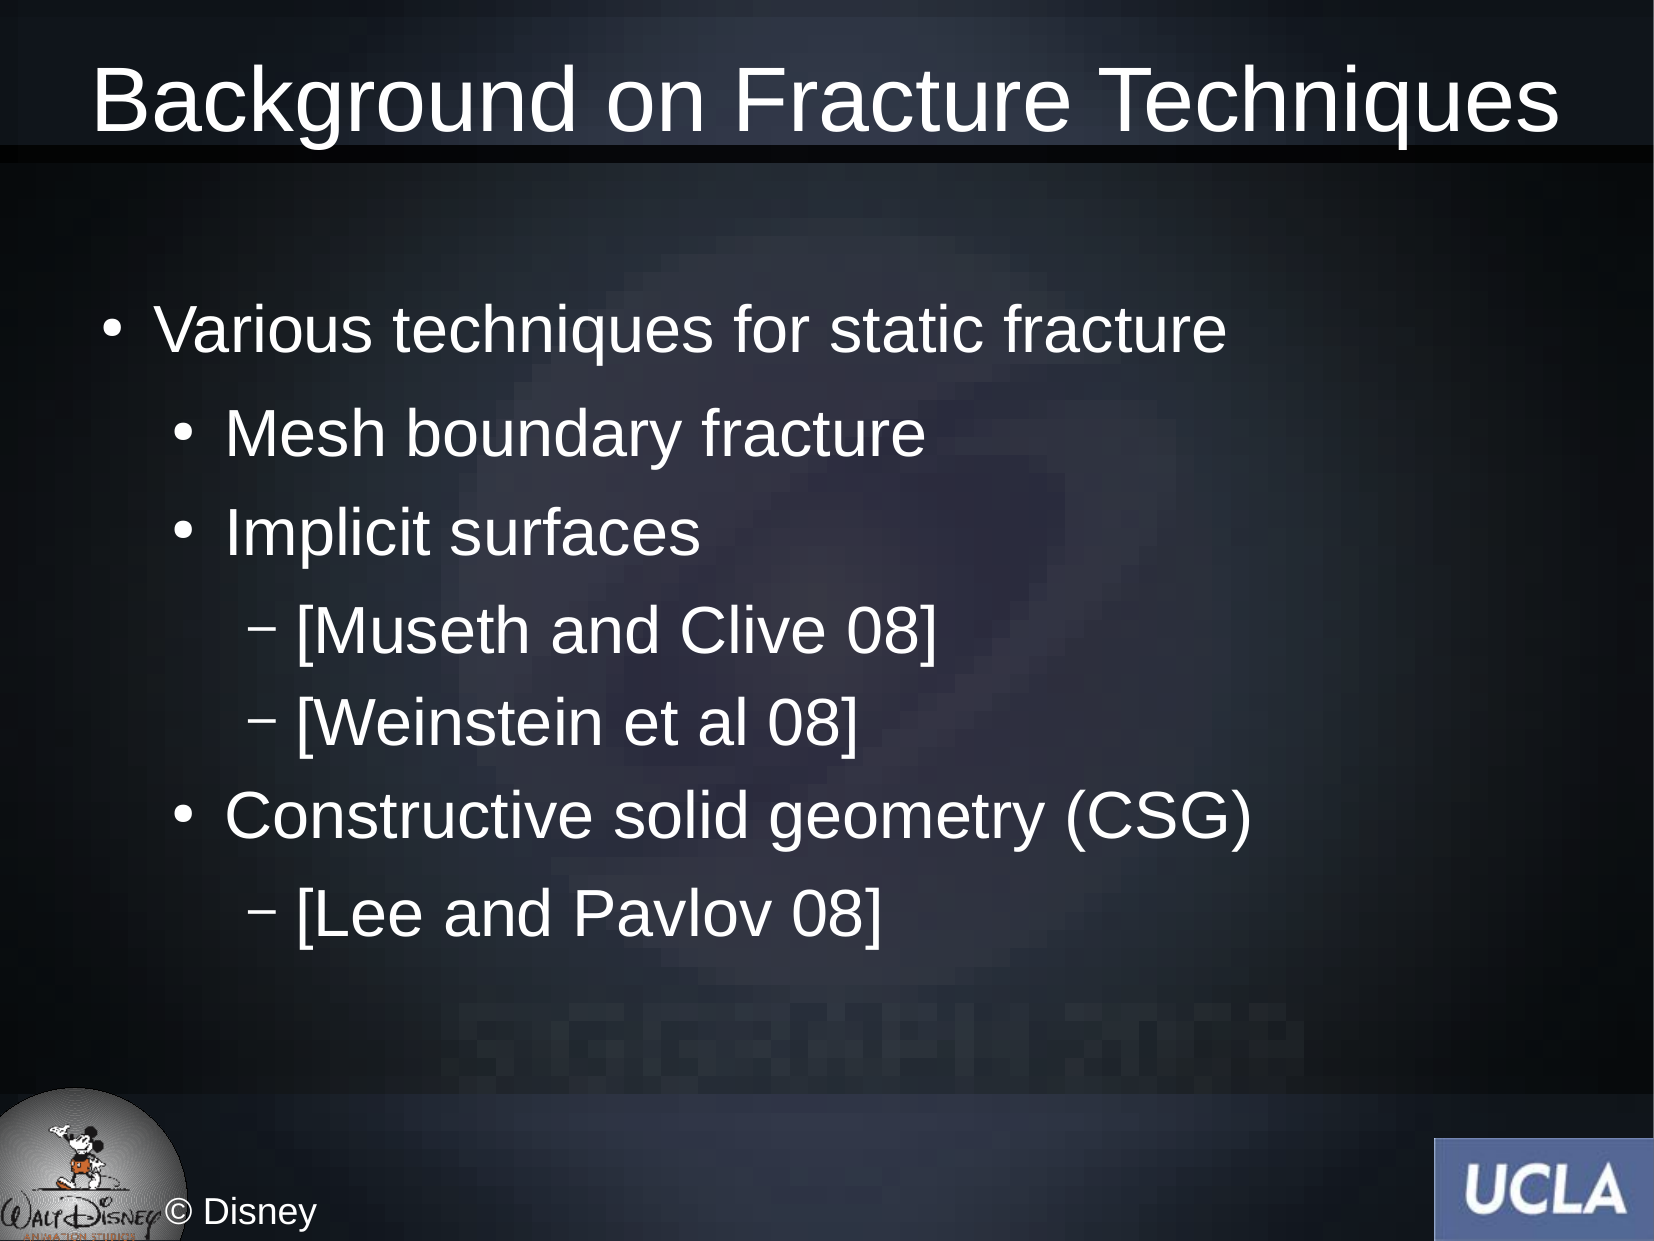

# Background on Fracture Techniques
Various techniques for static fracture
Mesh boundary fracture
Implicit surfaces
[Museth and Clive 08]
[Weinstein et al 08]
Constructive solid geometry (CSG)
[Lee and Pavlov 08]